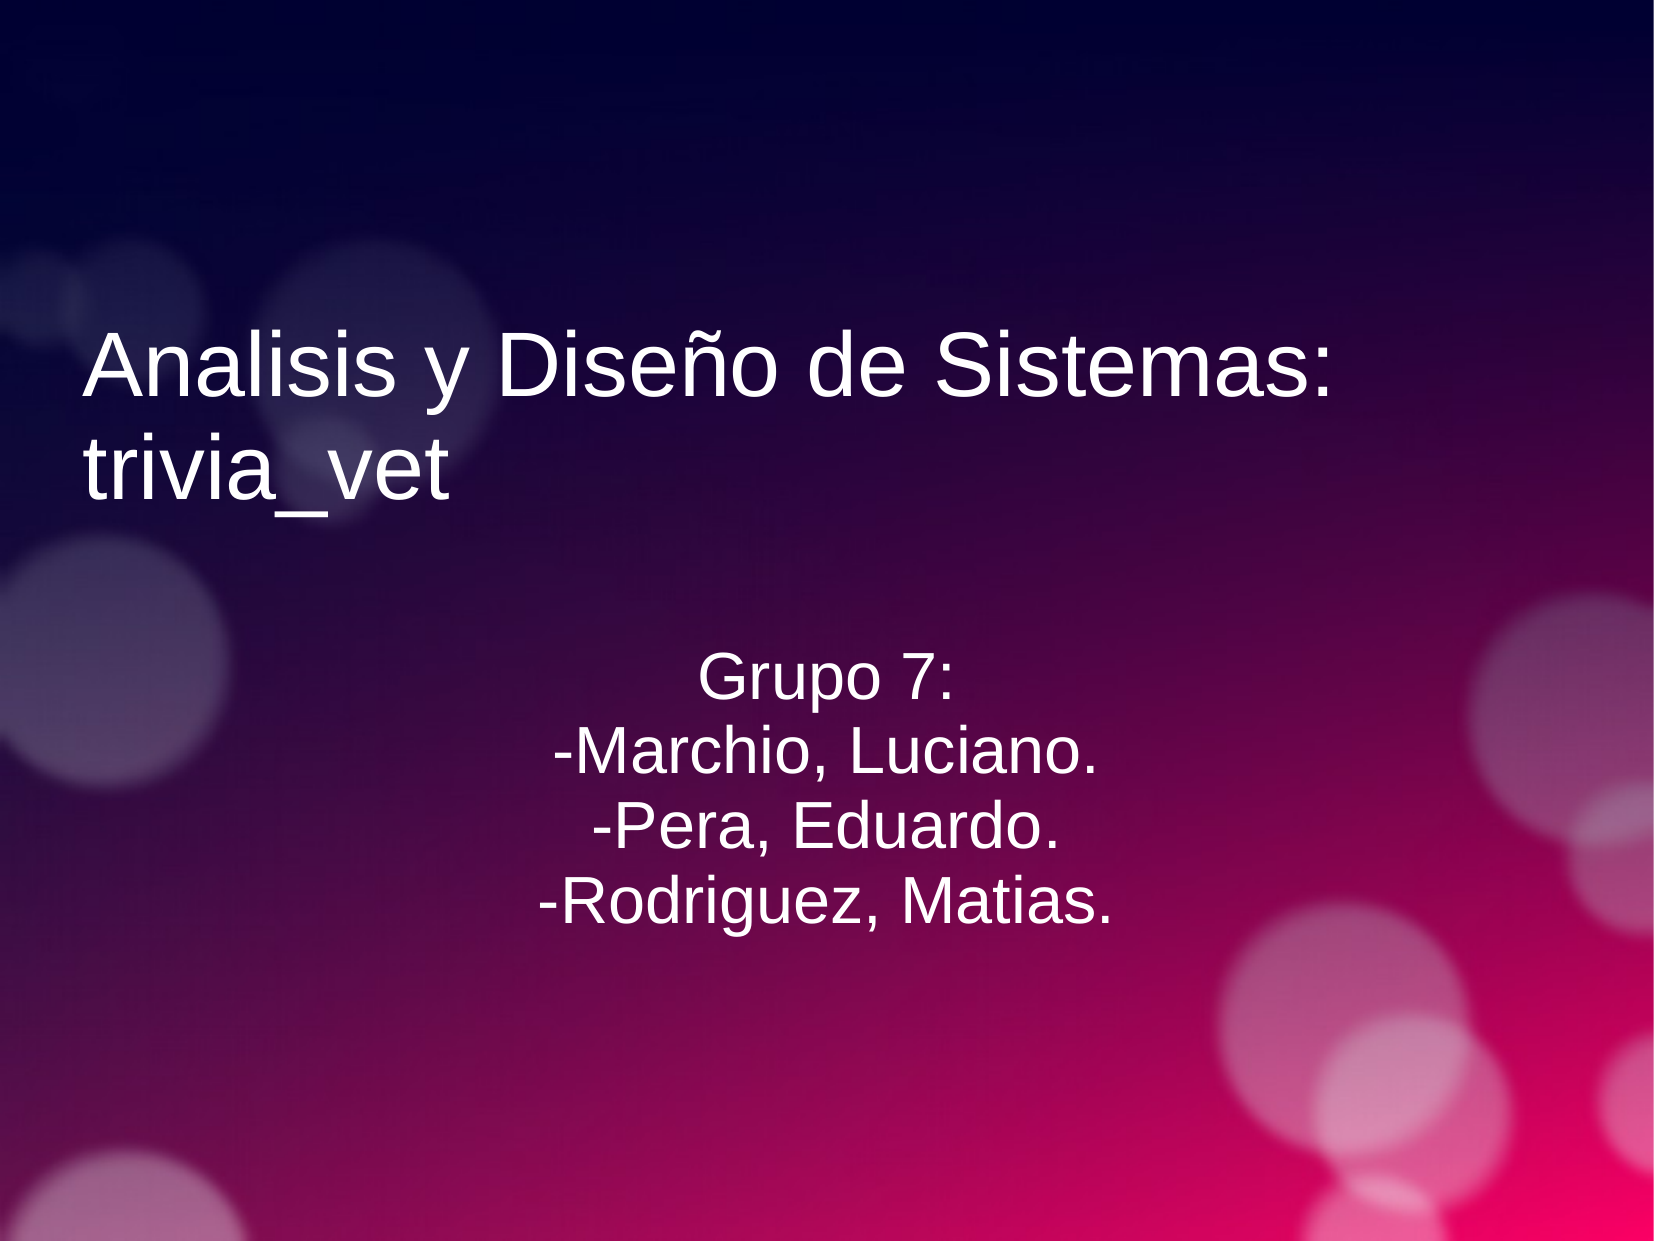

# Analisis y Diseño de Sistemas: trivia_vet
Grupo 7:
-Marchio, Luciano.
-Pera, Eduardo.
-Rodriguez, Matias.